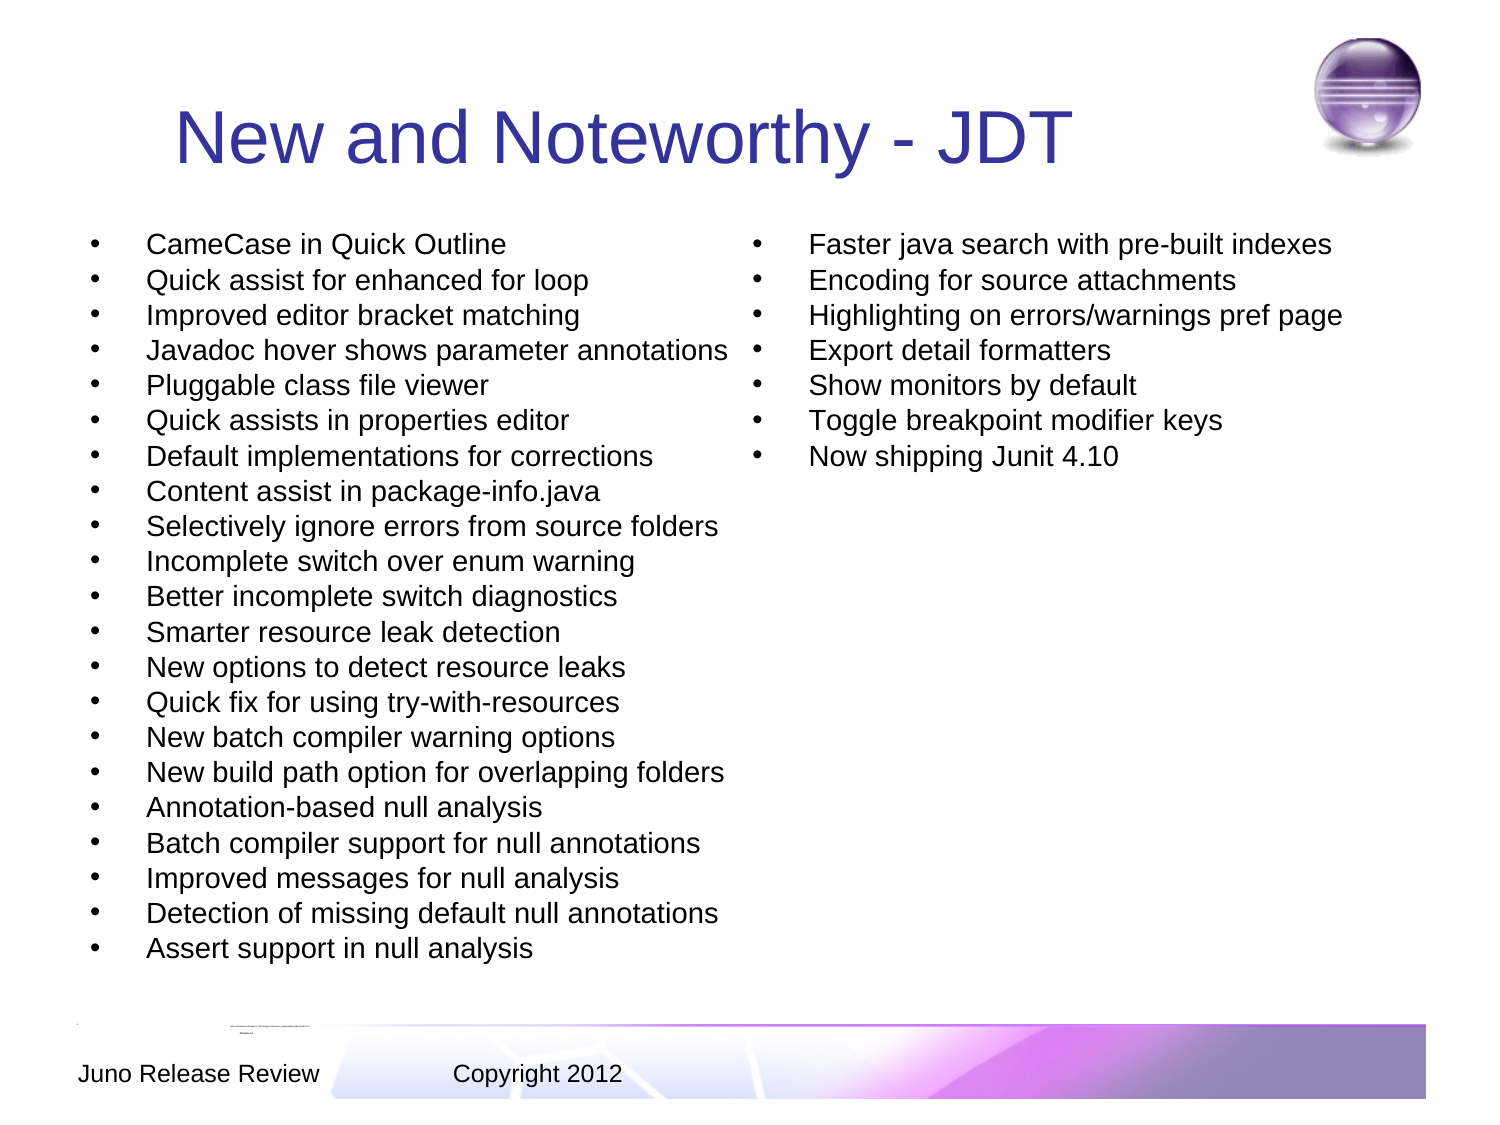

# New and Noteworthy - JDT
CameCase in Quick Outline
Quick assist for enhanced for loop
Improved editor bracket matching
Javadoc hover shows parameter annotations
Pluggable class file viewer
Quick assists in properties editor
Default implementations for corrections
Content assist in package-info.java
Selectively ignore errors from source folders
Incomplete switch over enum warning
Better incomplete switch diagnostics
Smarter resource leak detection
New options to detect resource leaks
Quick fix for using try-with-resources
New batch compiler warning options
New build path option for overlapping folders
Annotation-based null analysis
Batch compiler support for null annotations
Improved messages for null analysis
Detection of missing default null annotations
Assert support in null analysis
Faster java search with pre-built indexes
Encoding for source attachments
Highlighting on errors/warnings pref page
Export detail formatters
Show monitors by default
Toggle breakpoint modifier keys
Now shipping Junit 4.10
6
Copyright 2012